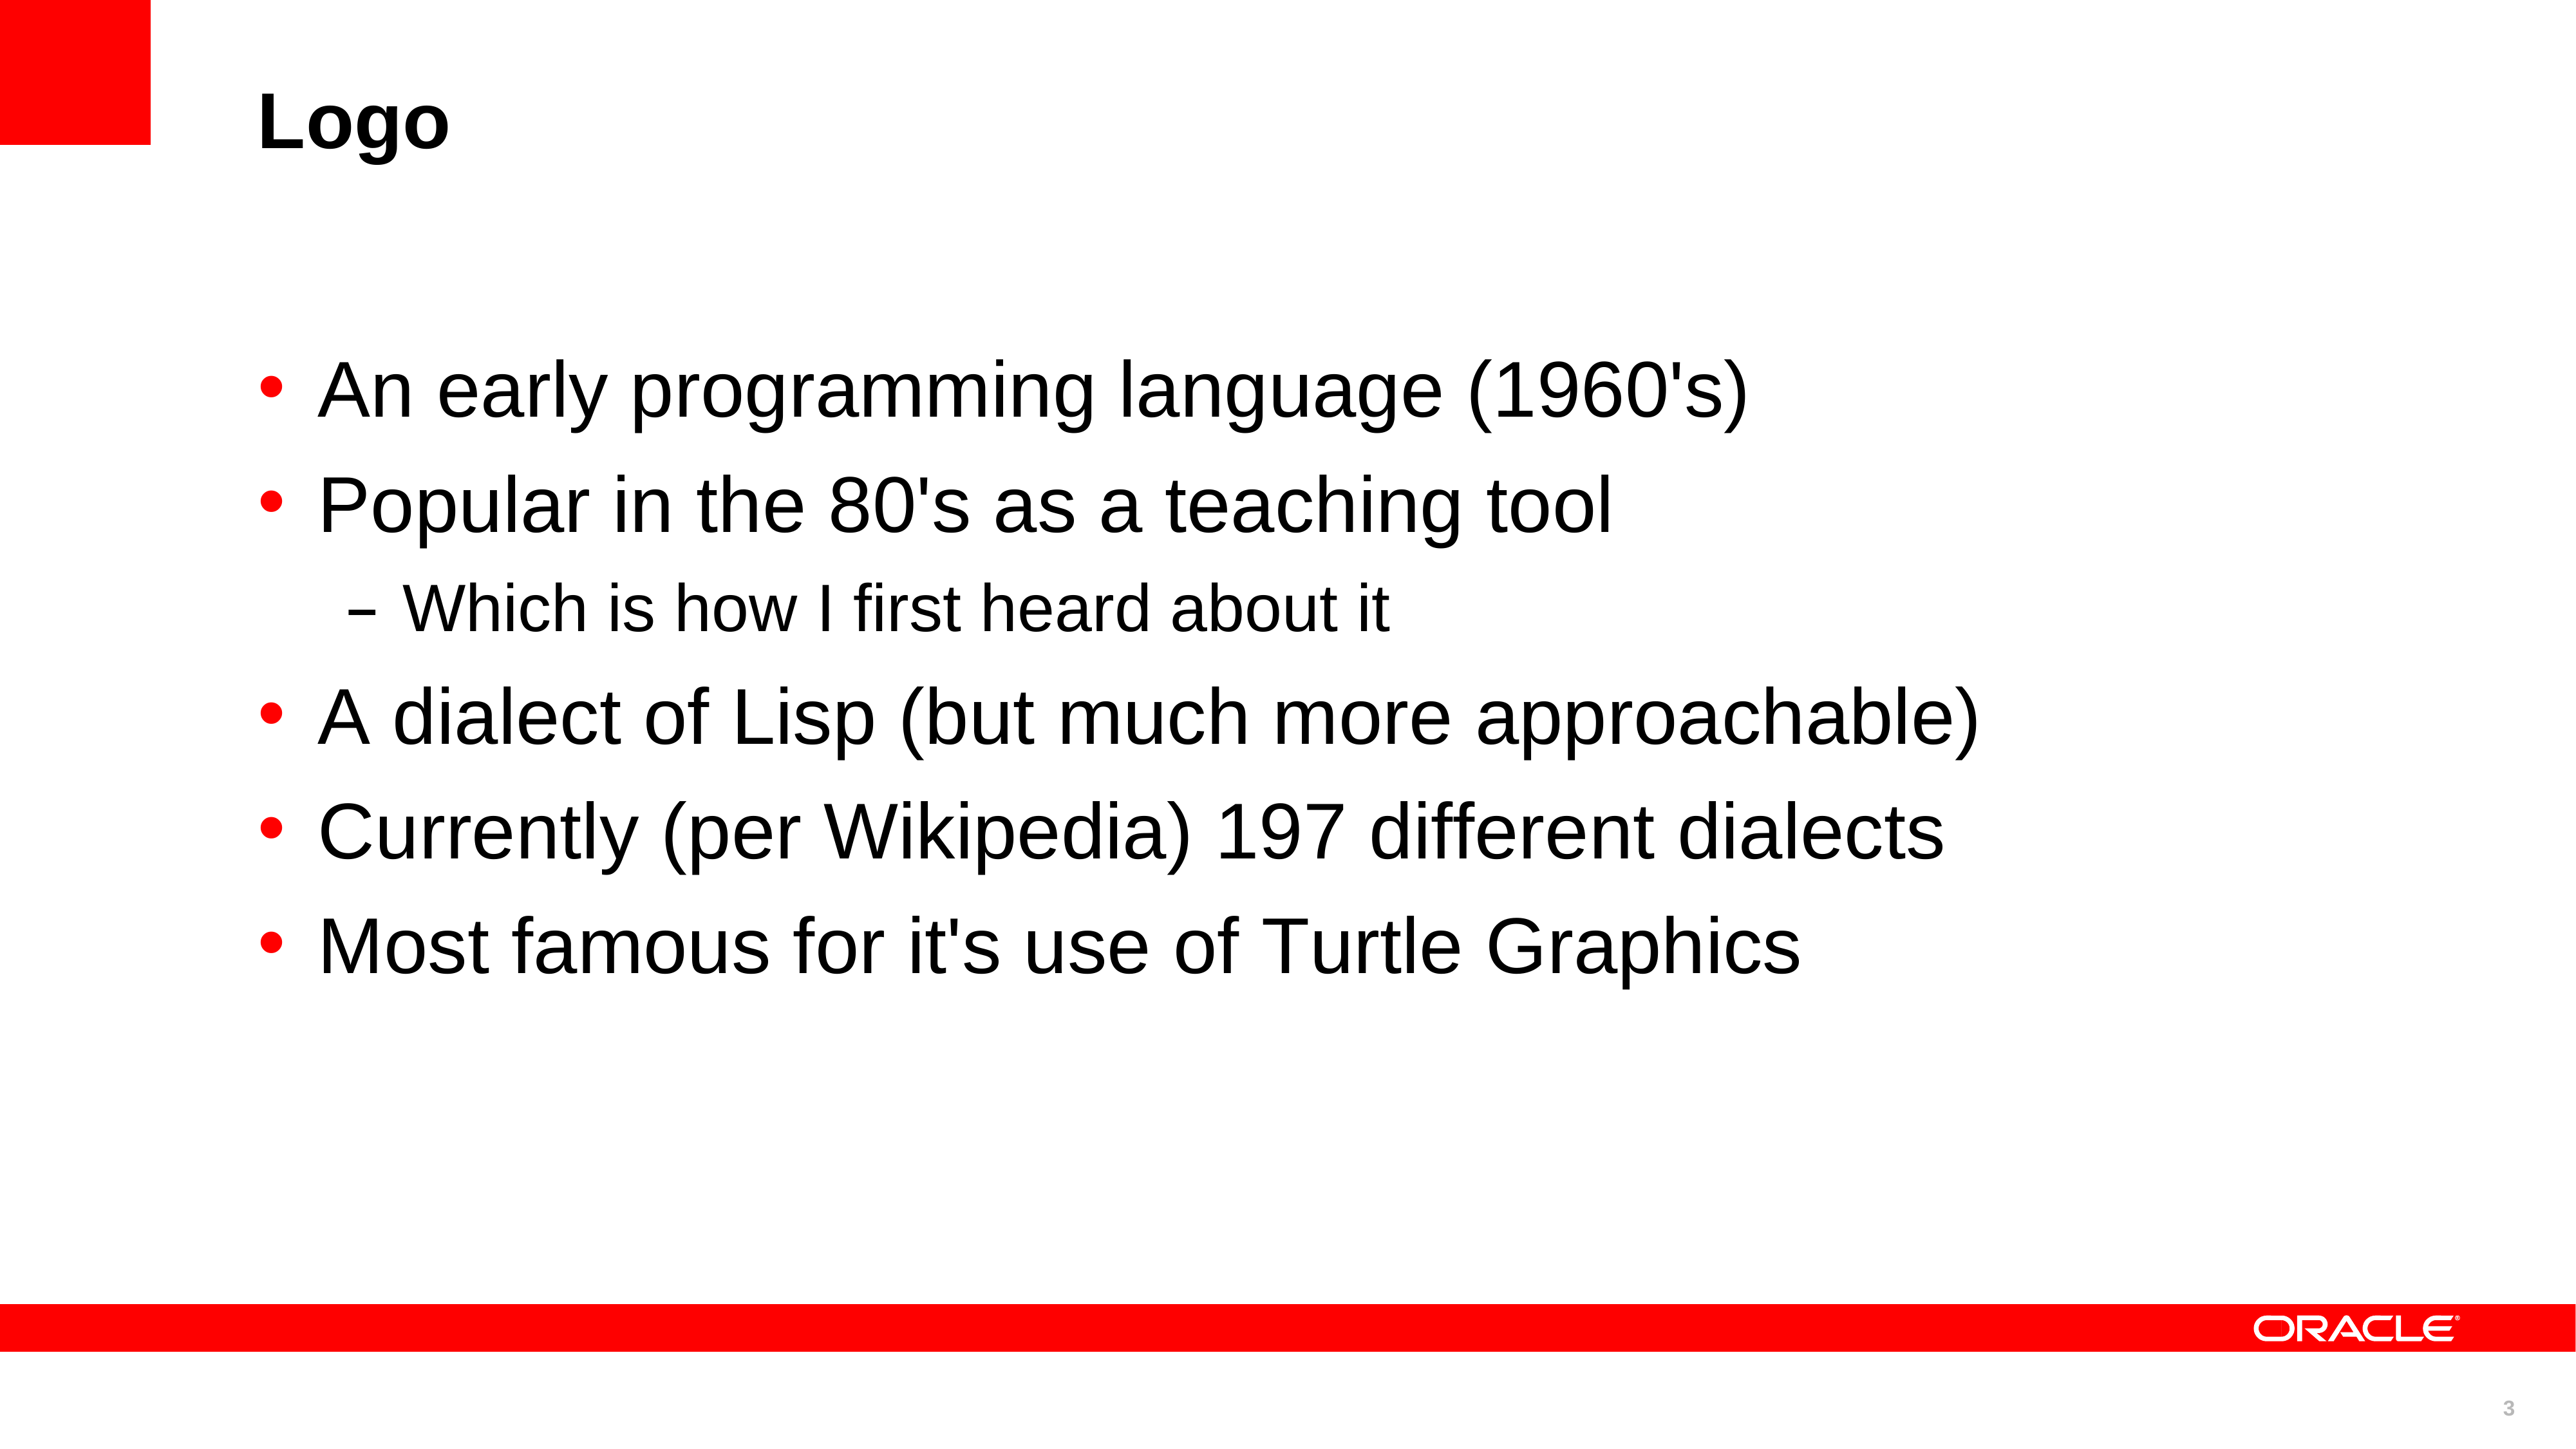

# Logo
An early programming language (1960's)
Popular in the 80's as a teaching tool
Which is how I first heard about it
A dialect of Lisp (but much more approachable)
Currently (per Wikipedia) 197 different dialects
Most famous for it's use of Turtle Graphics